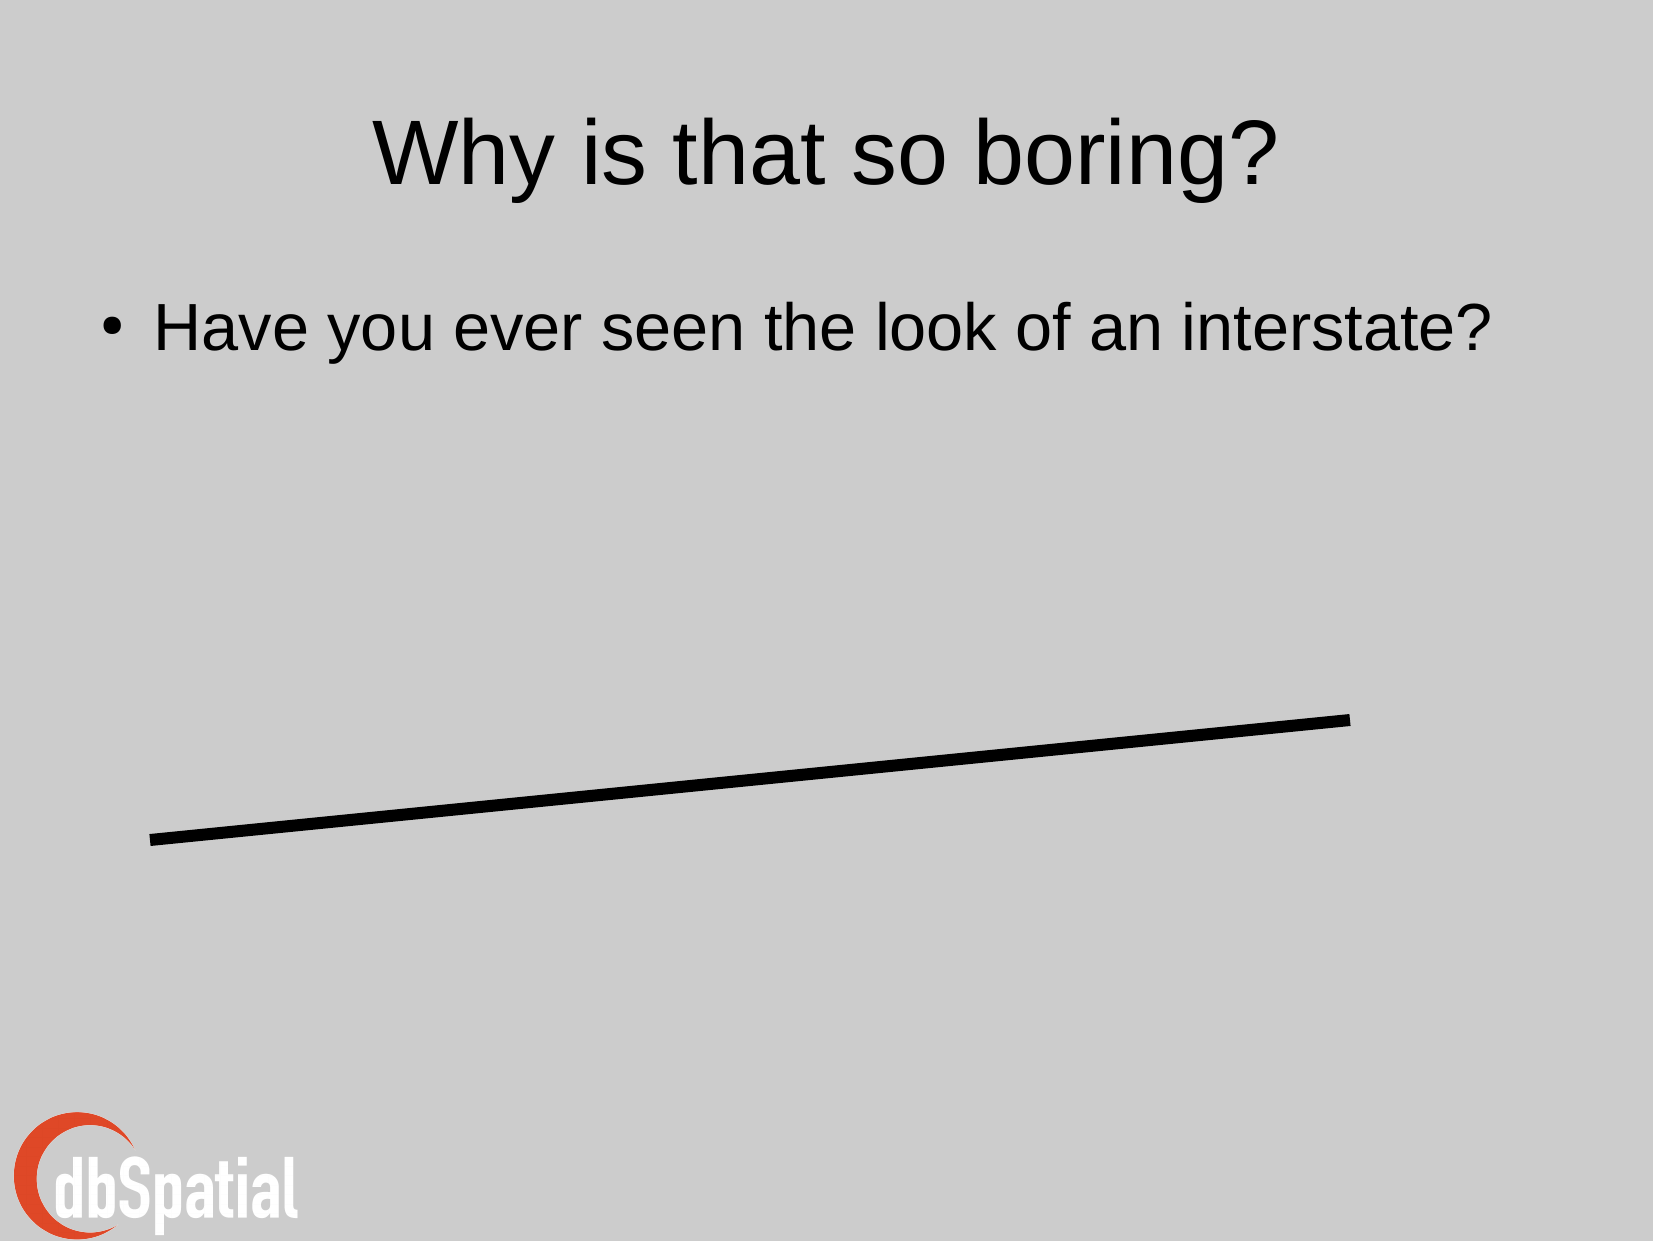

# Why is that so boring?
Have you ever seen the look of an interstate?